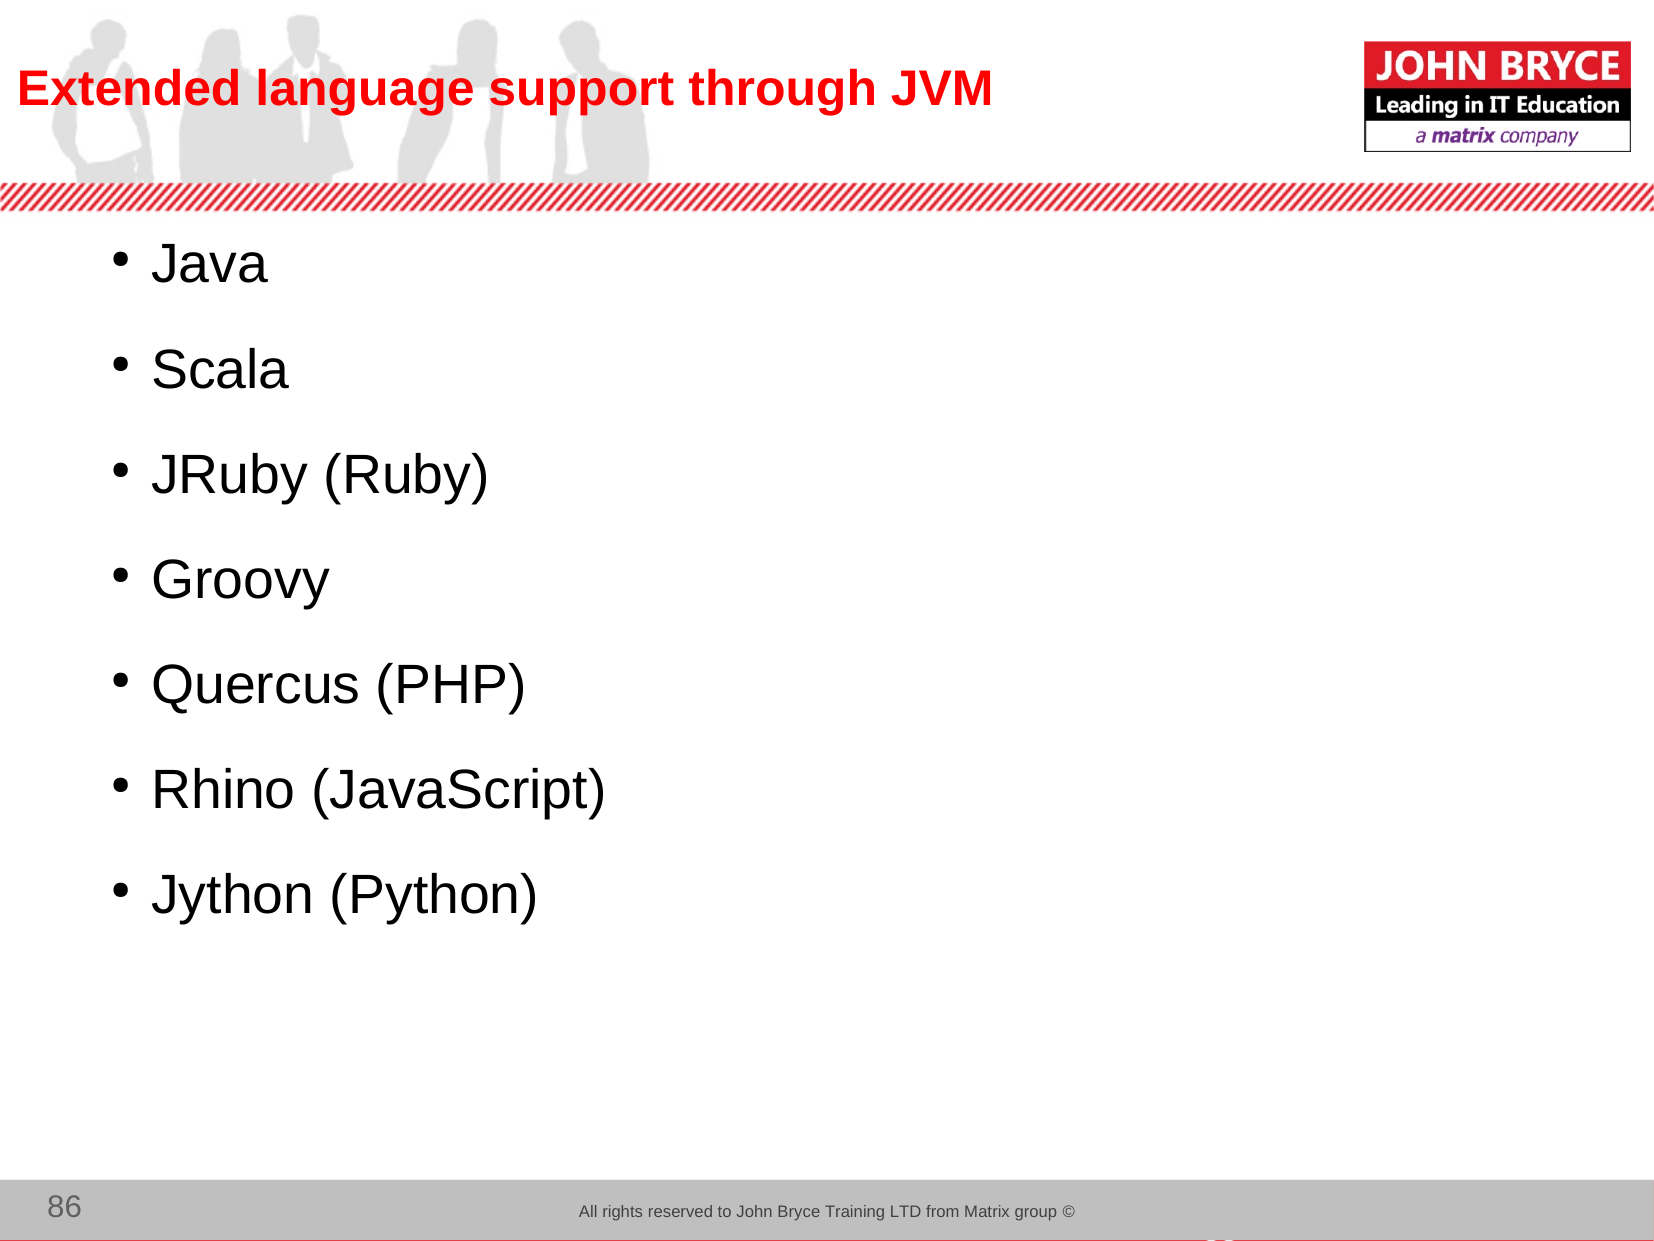

# Extended language support through JVM
Java
Scala
JRuby (Ruby)
Groovy
Quercus (PHP)
Rhino (JavaScript)
Jython (Python)